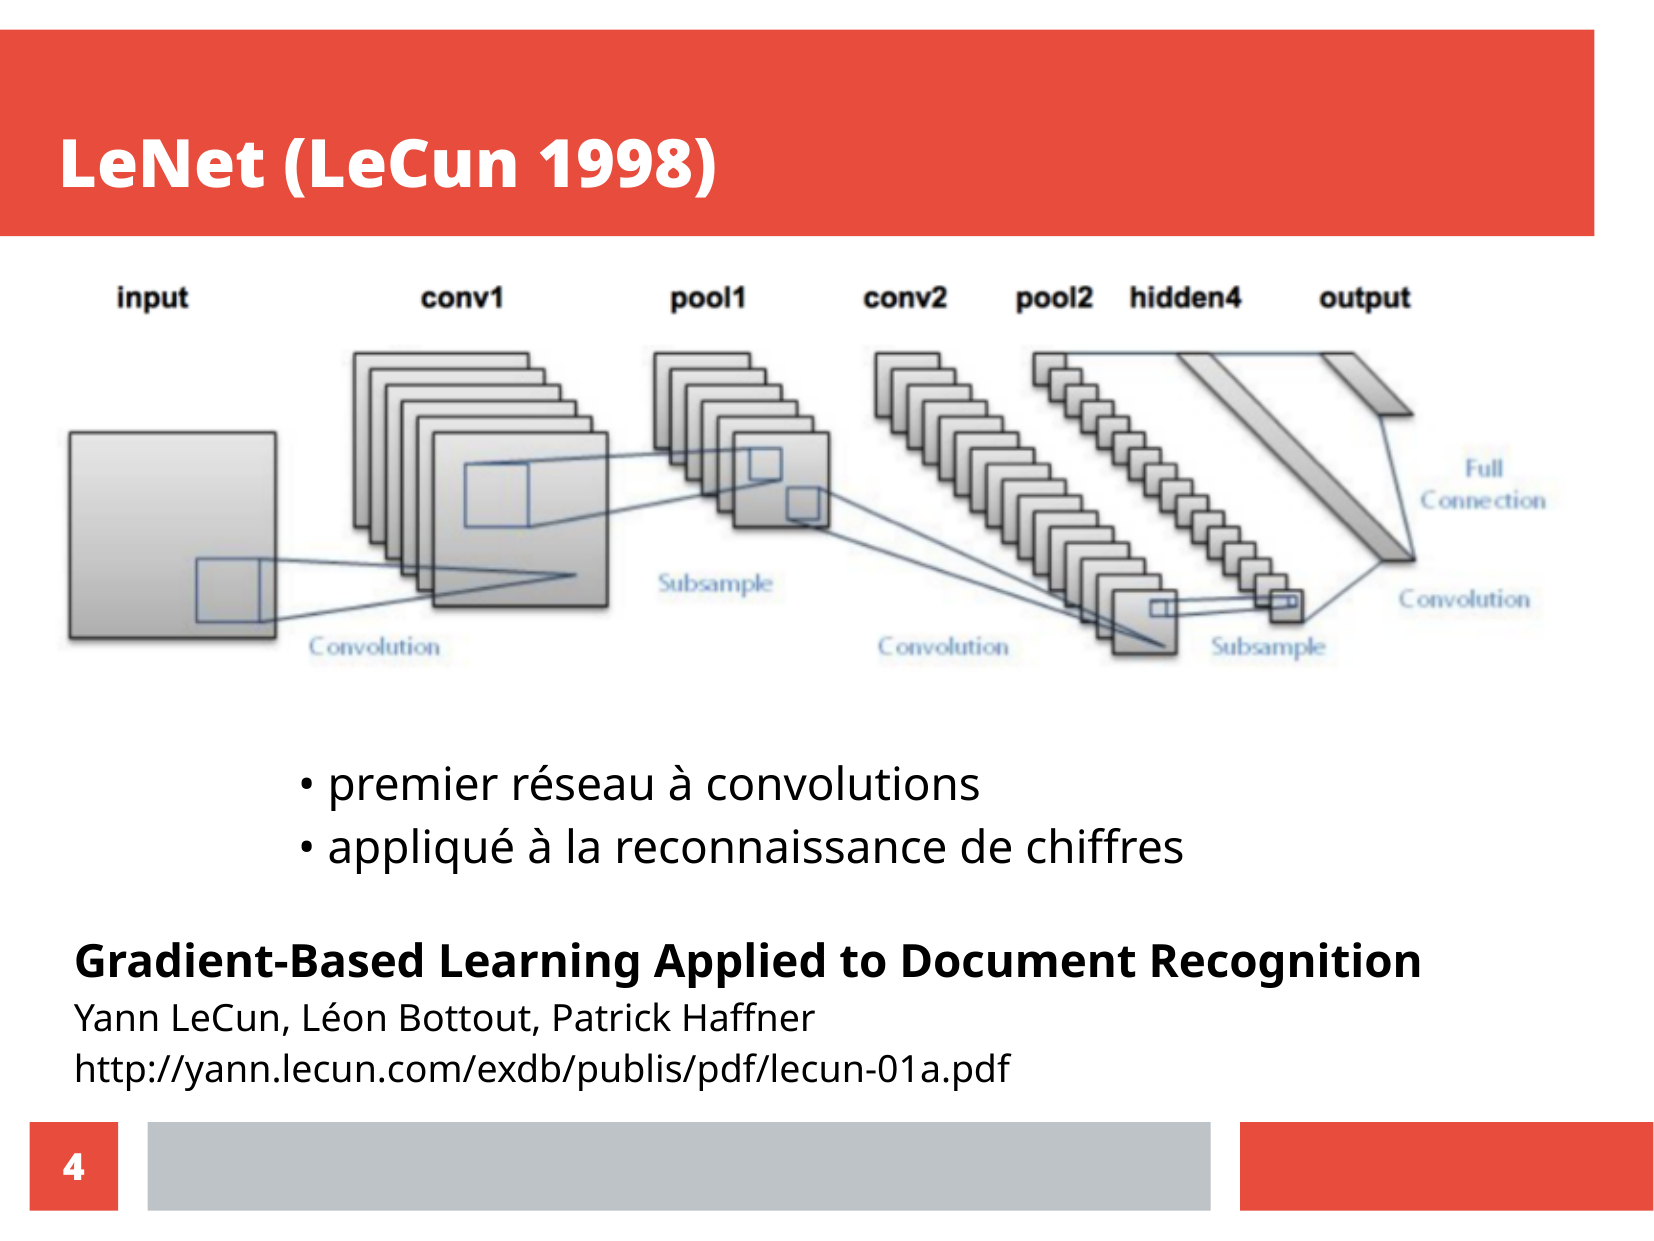

# LeNet (LeCun 1998)
• premier réseau à convolutions
• appliqué à la reconnaissance de chiffres
Gradient-Based Learning Applied to Document Recognition
Yann LeCun, Léon Bottout, Patrick Haffner
http://yann.lecun.com/exdb/publis/pdf/lecun-01a.pdf
4